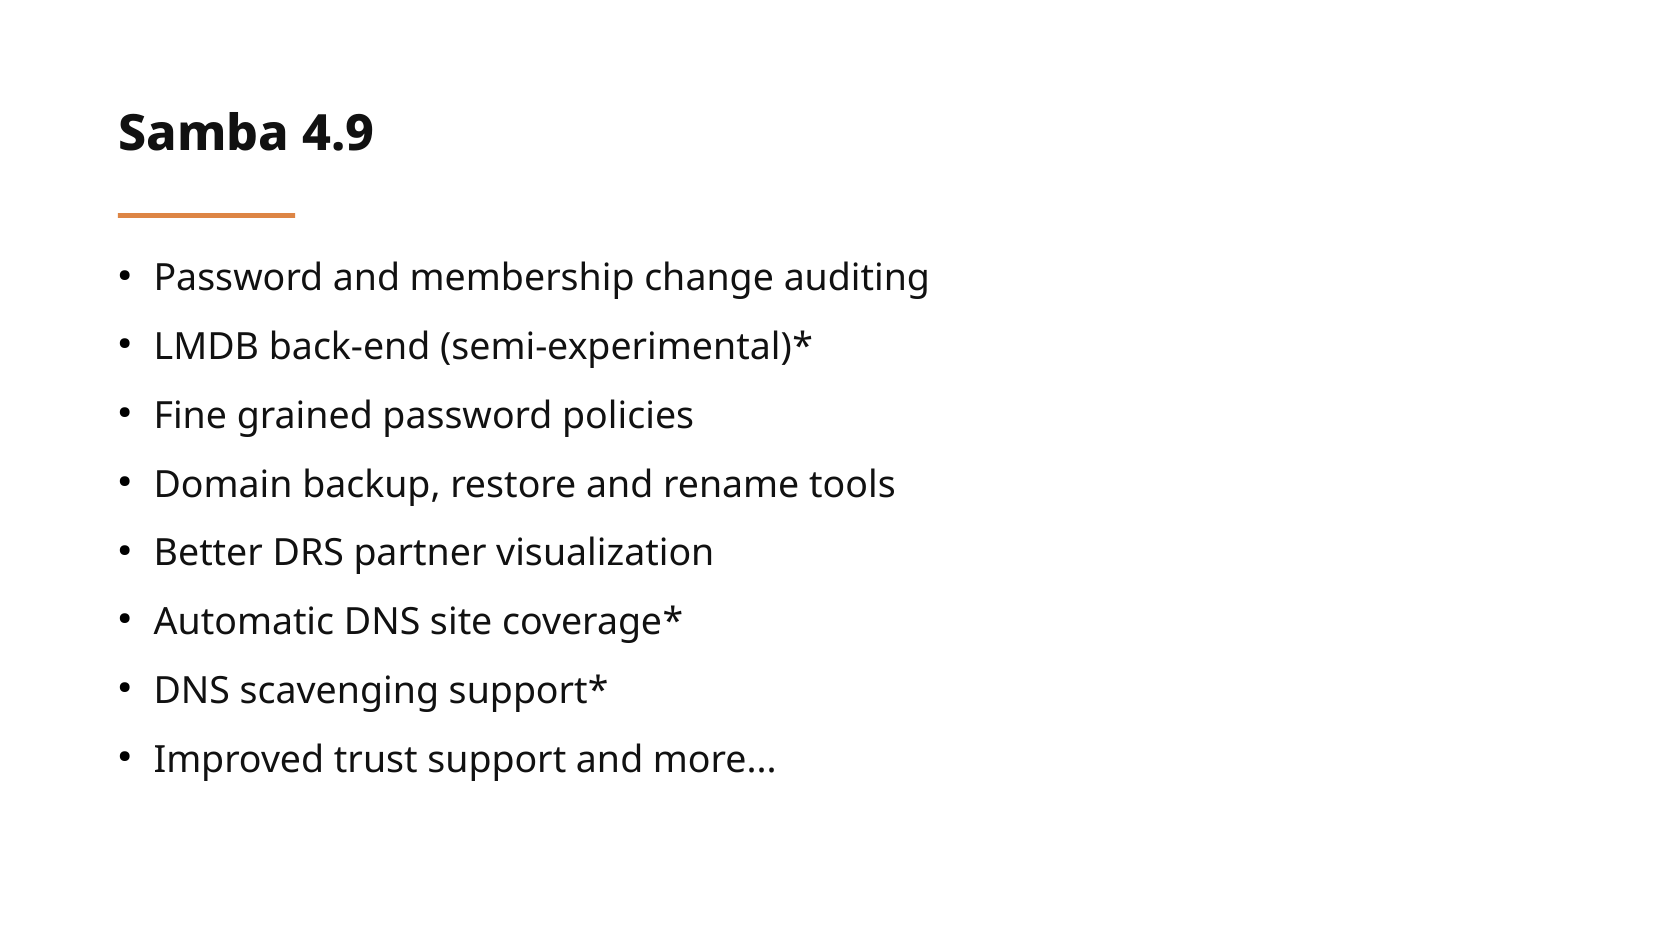

# Samba 4.9
Password and membership change auditing
LMDB back-end (semi-experimental)*
Fine grained password policies
Domain backup, restore and rename tools
Better DRS partner visualization
Automatic DNS site coverage*
DNS scavenging support*
Improved trust support and more...